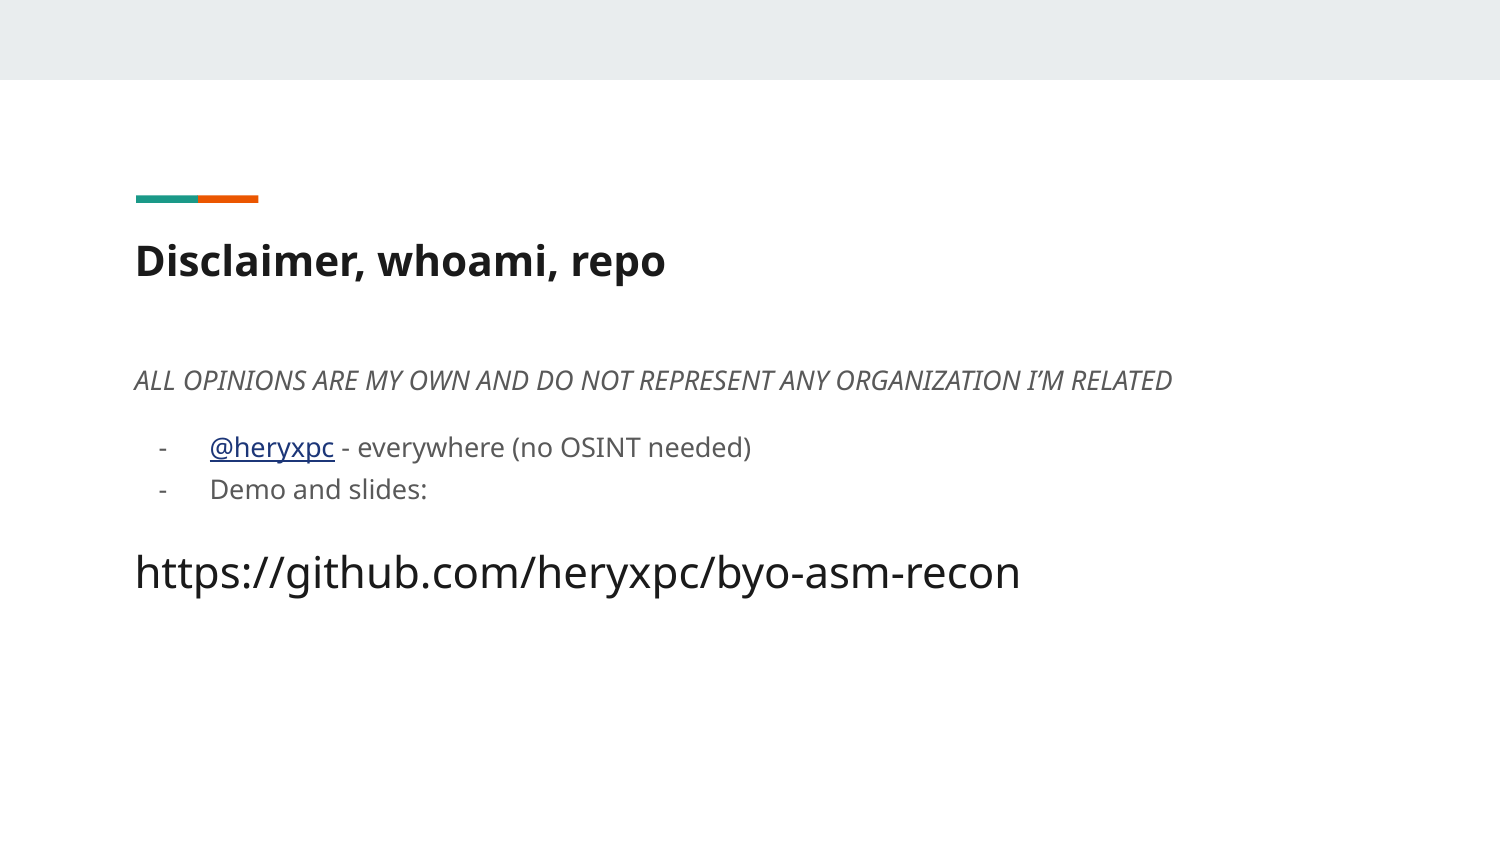

# Disclaimer, whoami, repo
ALL OPINIONS ARE MY OWN AND DO NOT REPRESENT ANY ORGANIZATION I’M RELATED
@heryxpc - everywhere (no OSINT needed)
Demo and slides:
https://github.com/heryxpc/byo-asm-recon